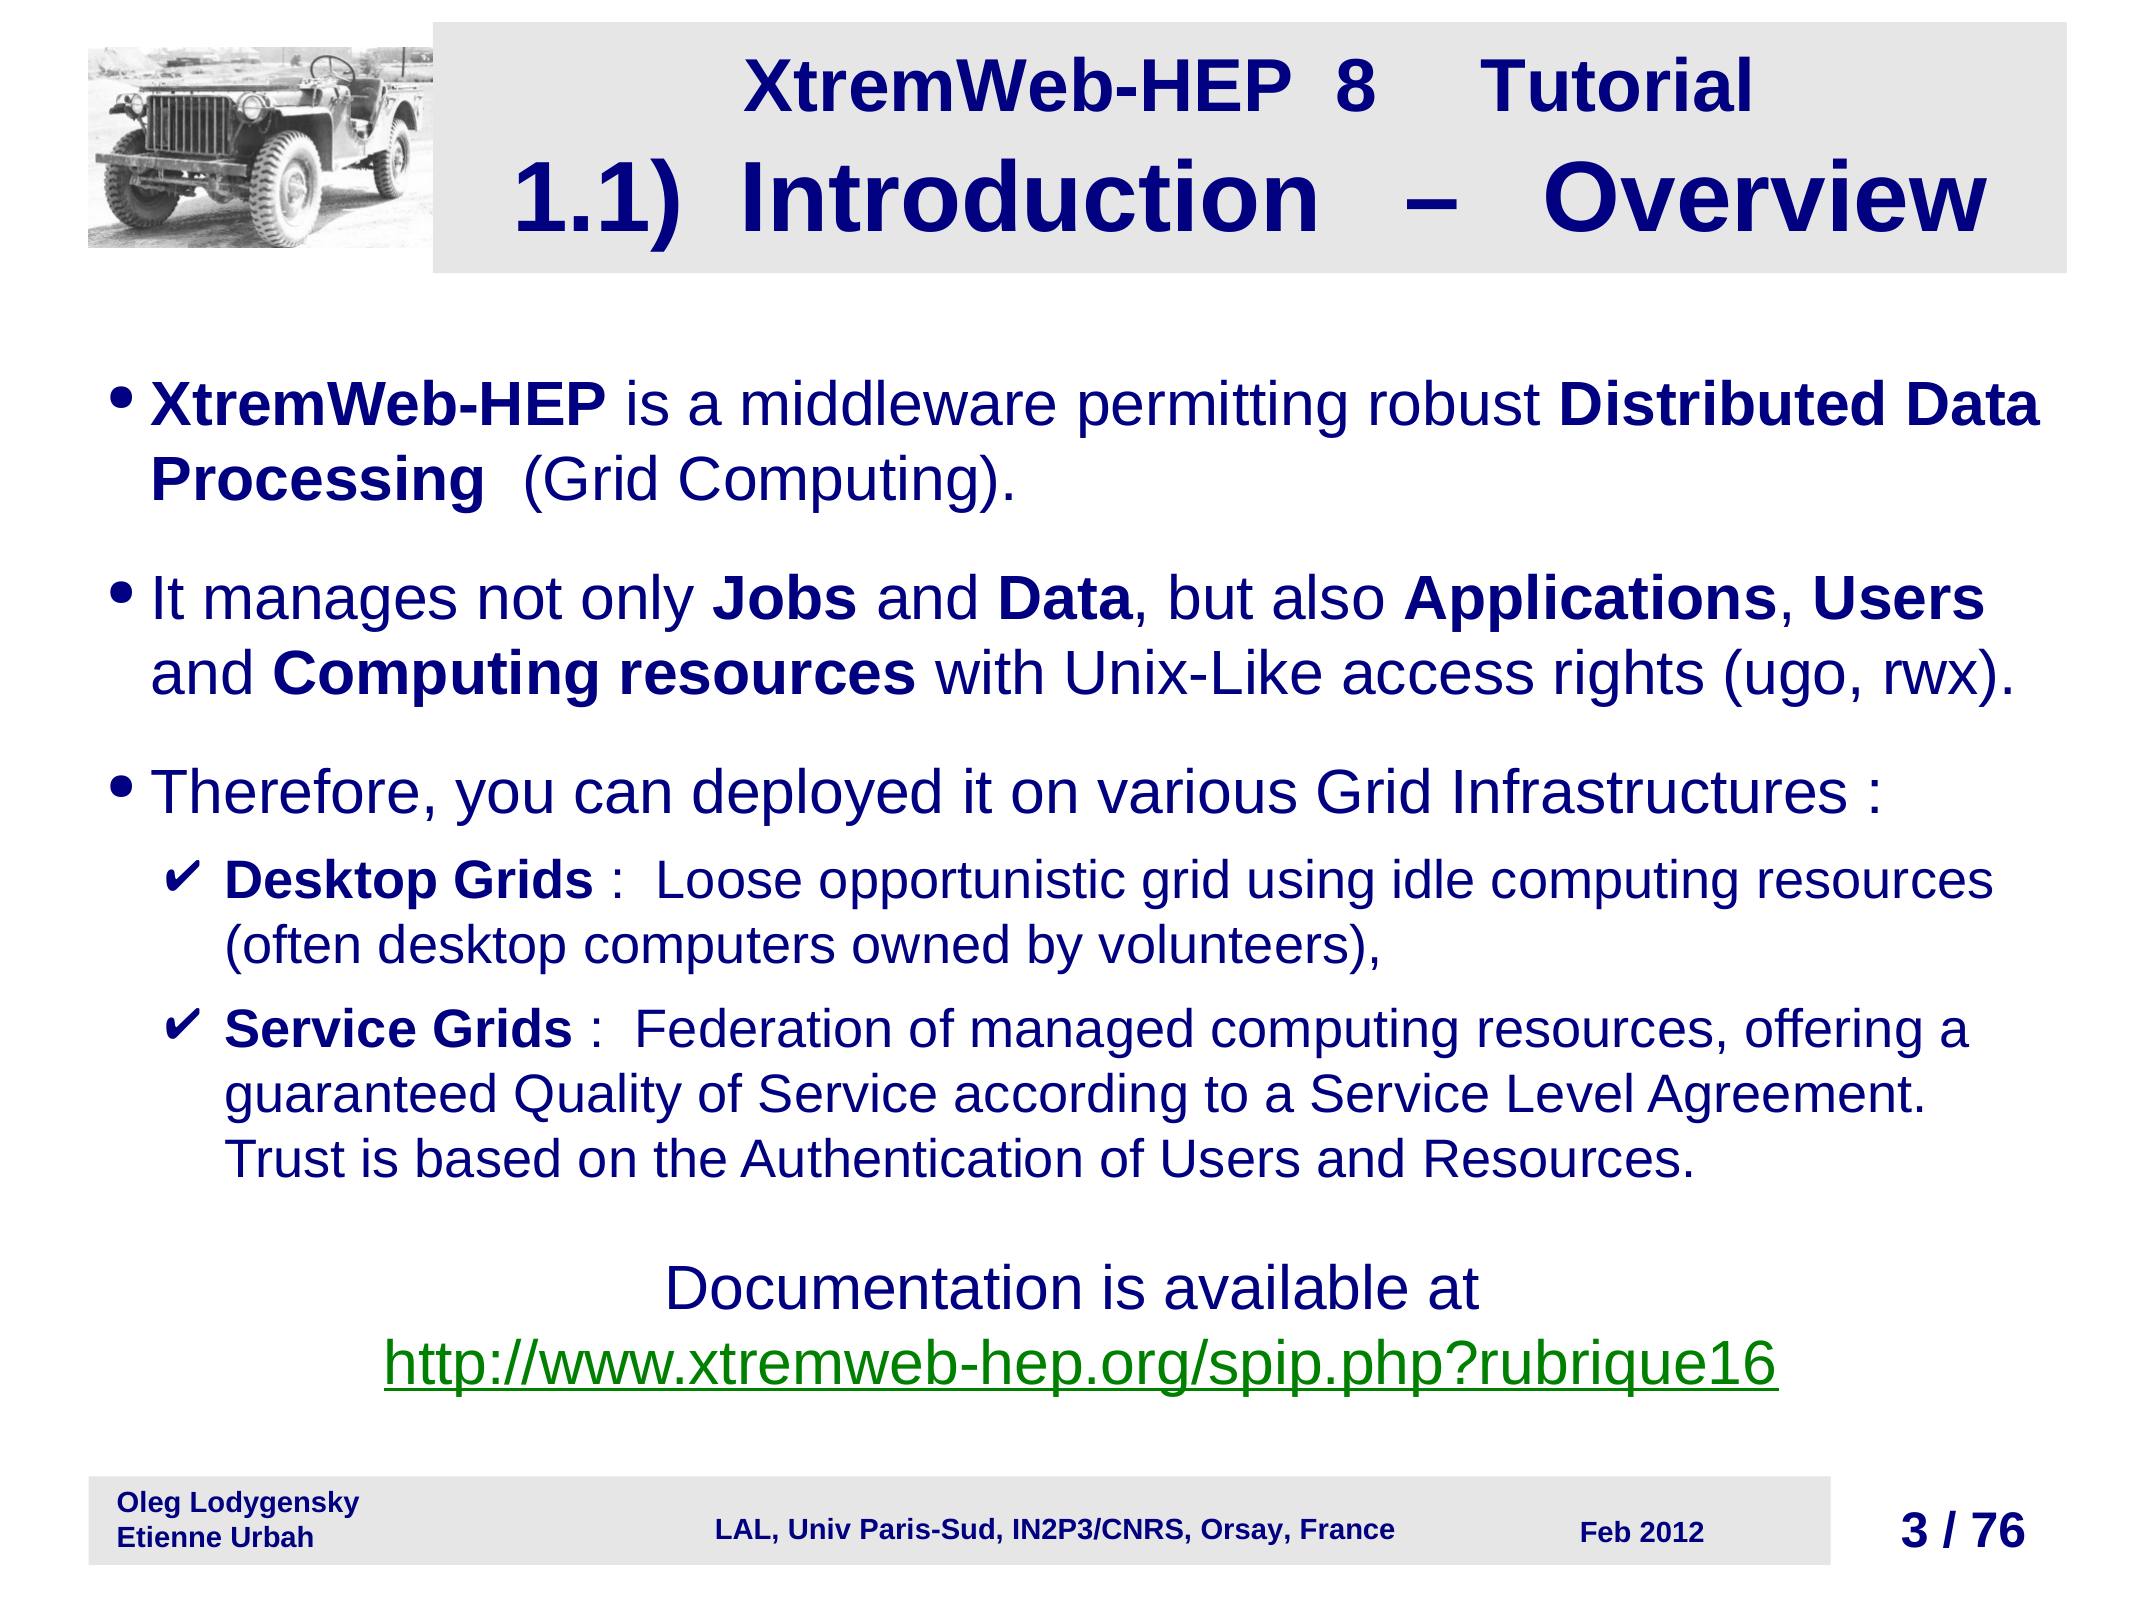

1.1) Introduction – Overview
# XtremWeb-HEP is a middleware permitting robust Distributed Data Processing (Grid Computing).
It manages not only Jobs and Data, but also Applications, Users and Computing resources with Unix-Like access rights (ugo, rwx).
Therefore, you can deployed it on various Grid Infrastructures :
Desktop Grids : Loose opportunistic grid using idle computing resources (often desktop computers owned by volunteers),
Service Grids : Federation of managed computing resources, offering a guaranteed Quality of Service according to a Service Level Agreement.
Trust is based on the Authentication of Users and Resources.
Documentation is available at http://www.xtremweb-hep.org/spip.php?rubrique16
3